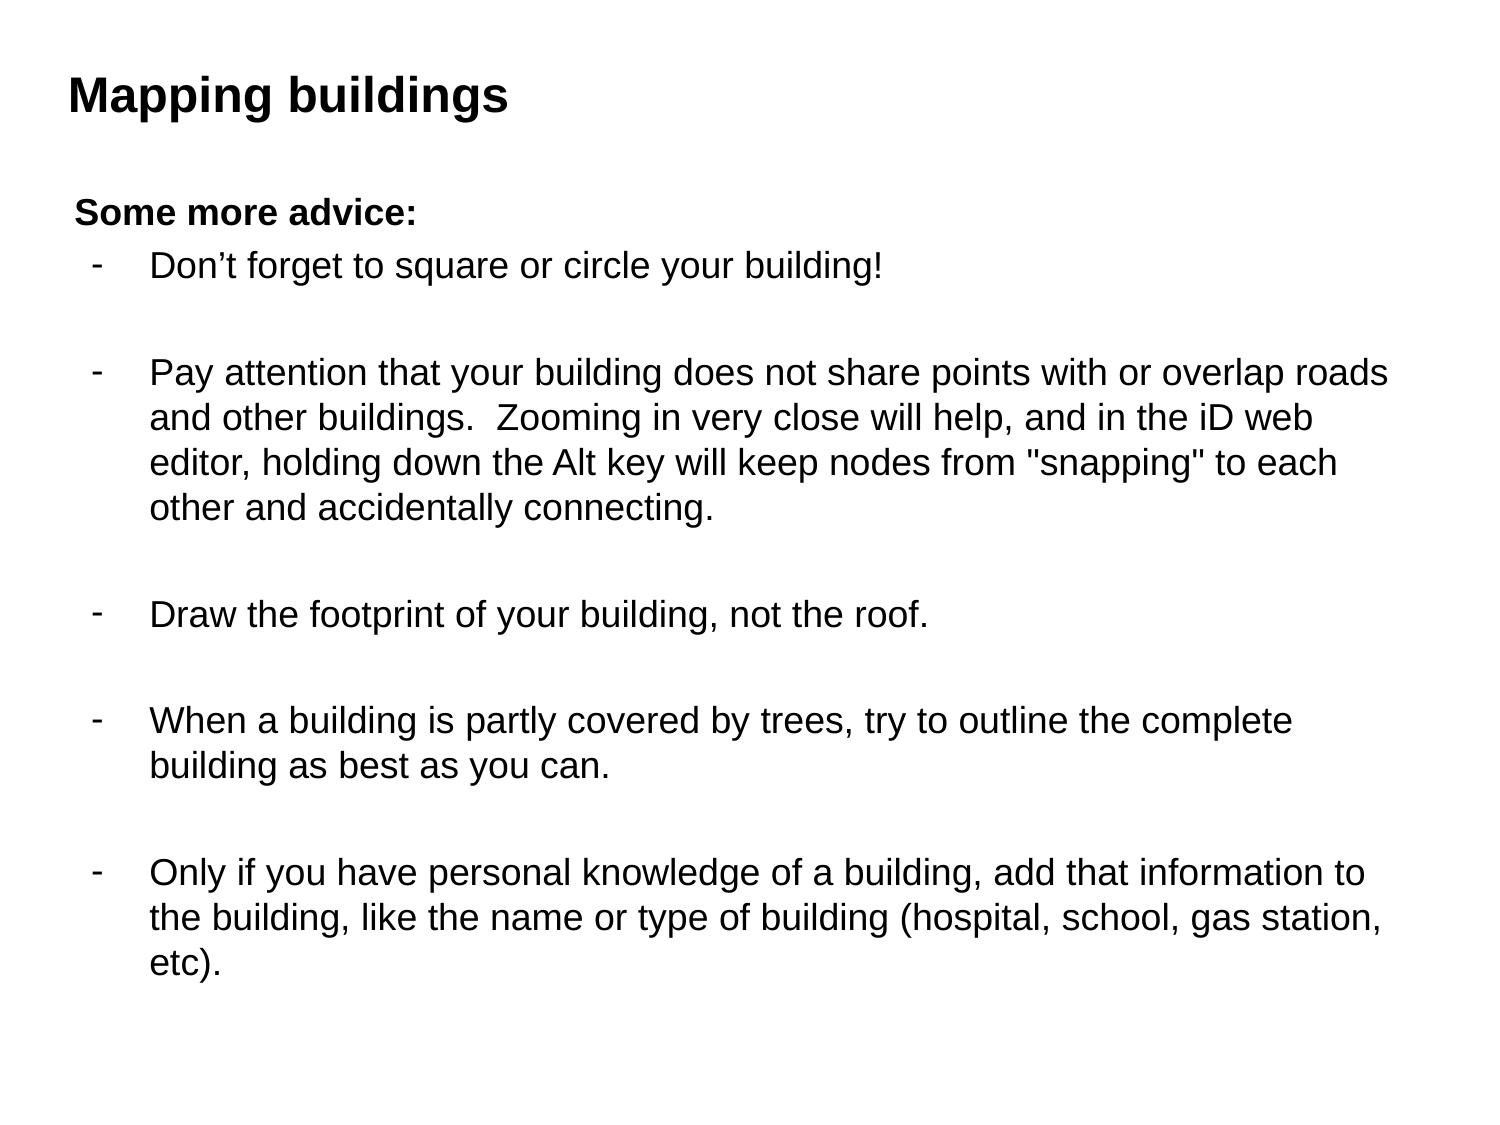

Mapping buildings
# Some more advice:
Don’t forget to square or circle your building!
Pay attention that your building does not share points with or overlap roads and other buildings. Zooming in very close will help, and in the iD web editor, holding down the Alt key will keep nodes from "snapping" to each other and accidentally connecting.
Draw the footprint of your building, not the roof.
When a building is partly covered by trees, try to outline the complete building as best as you can.
Only if you have personal knowledge of a building, add that information to the building, like the name or type of building (hospital, school, gas station, etc).